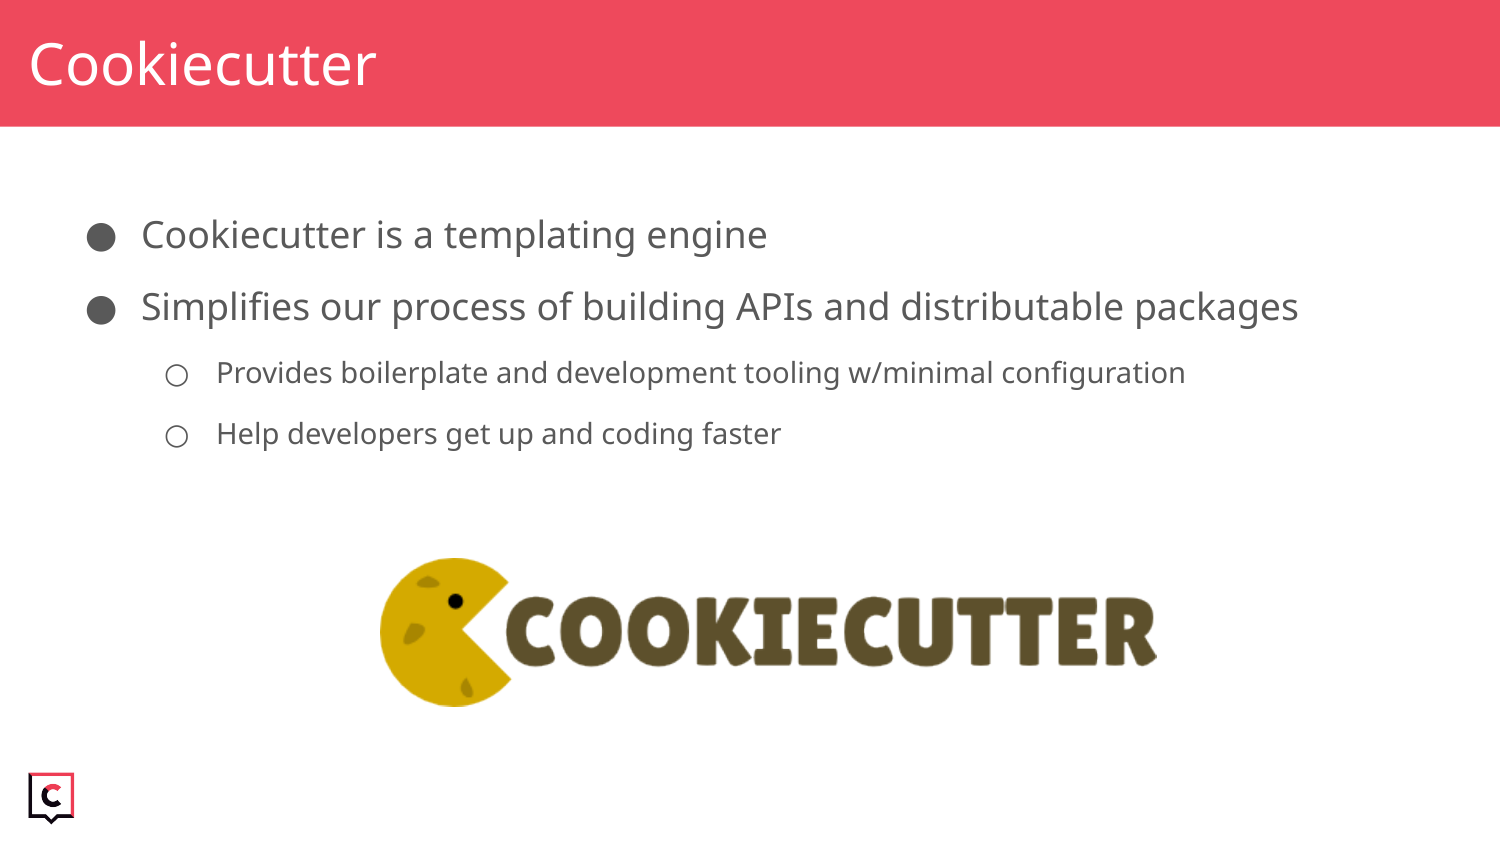

# Cookiecutter
Cookiecutter is a templating engine
Simplifies our process of building APIs and distributable packages
Provides boilerplate and development tooling w/minimal configuration
Help developers get up and coding faster